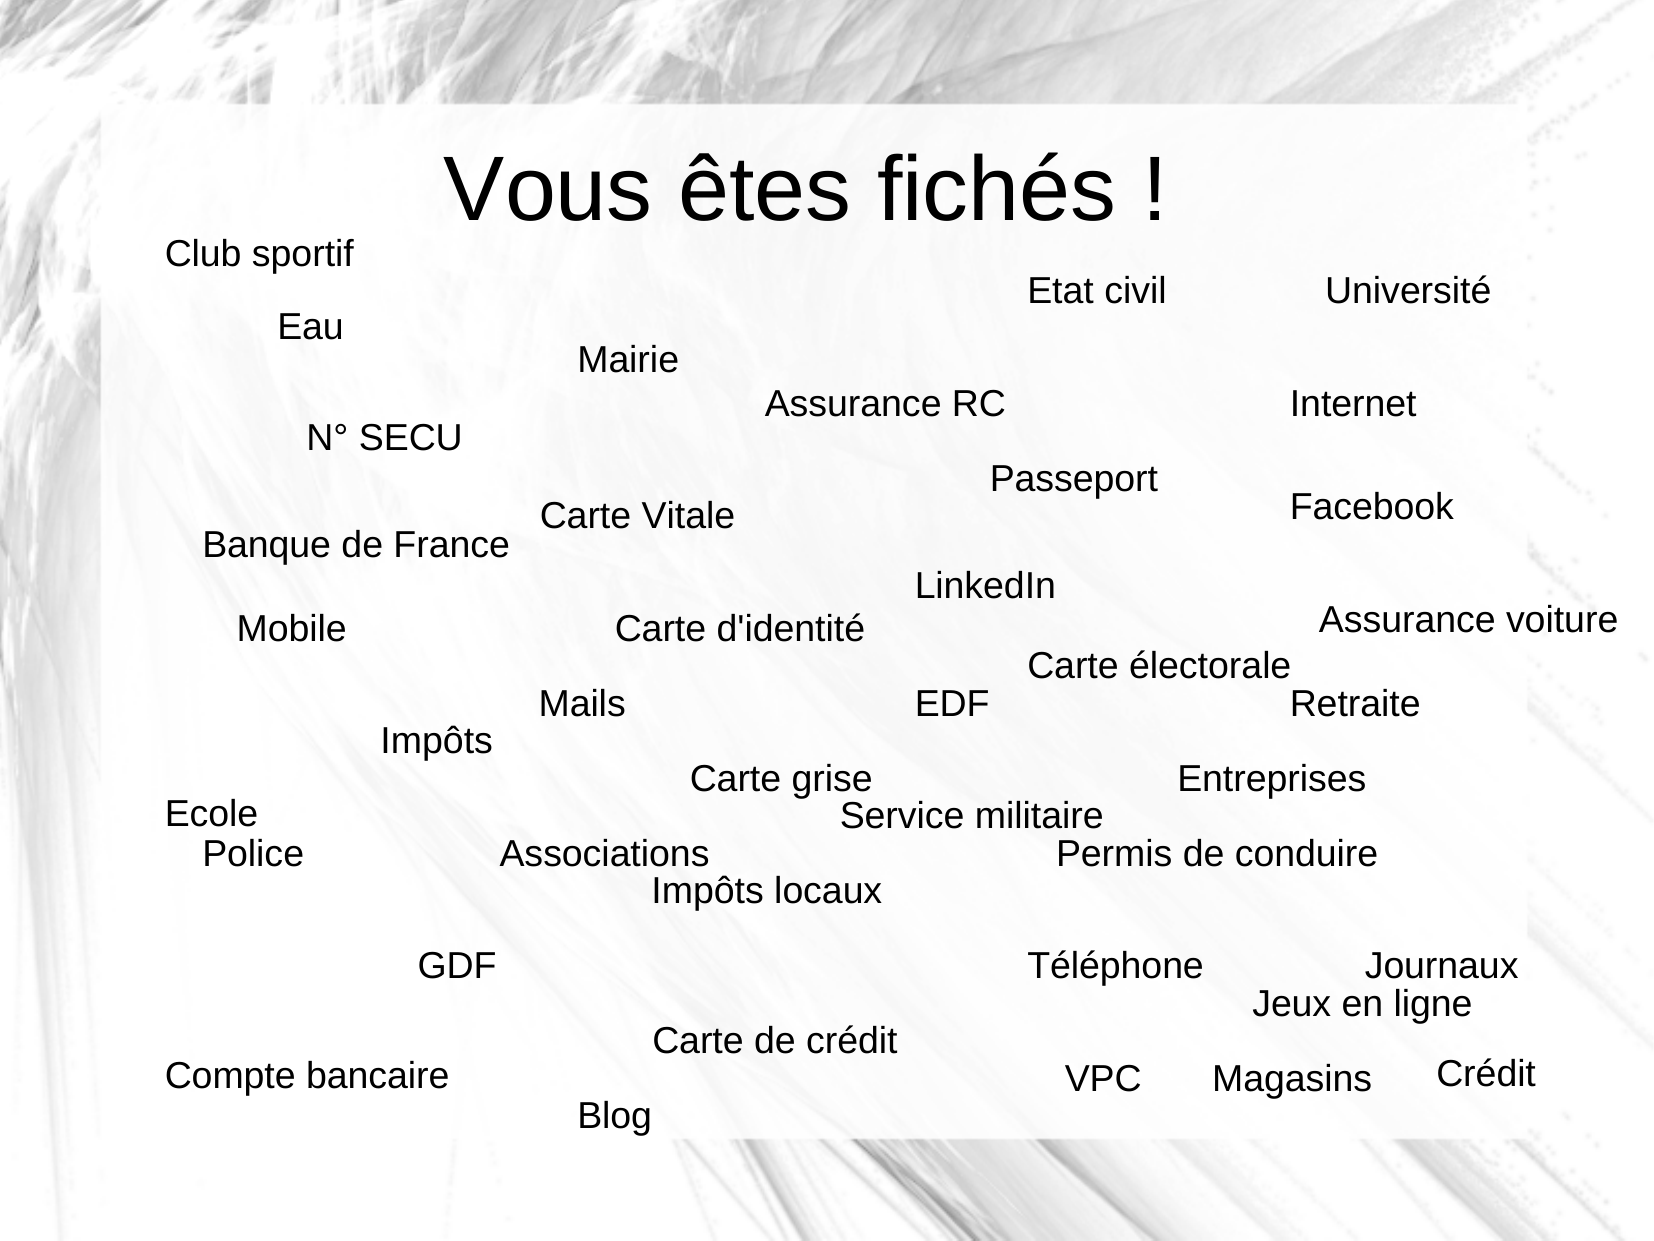

# Vous êtes fichés !
Club sportif
Etat civil
Université
Eau
Mairie
Assurance RC
Internet
N° SECU
Passeport
Facebook
Carte Vitale
Banque de France
LinkedIn
Assurance voiture
Mobile
Carte d'identité
Carte électorale
Mails
EDF
Retraite
Impôts
Carte grise
Entreprises
Ecole
Service militaire
Police
Associations
Permis de conduire
Impôts locaux
GDF
Téléphone
Journaux
Jeux en ligne
Carte de crédit
Crédit
Compte bancaire
VPC
Magasins
Blog